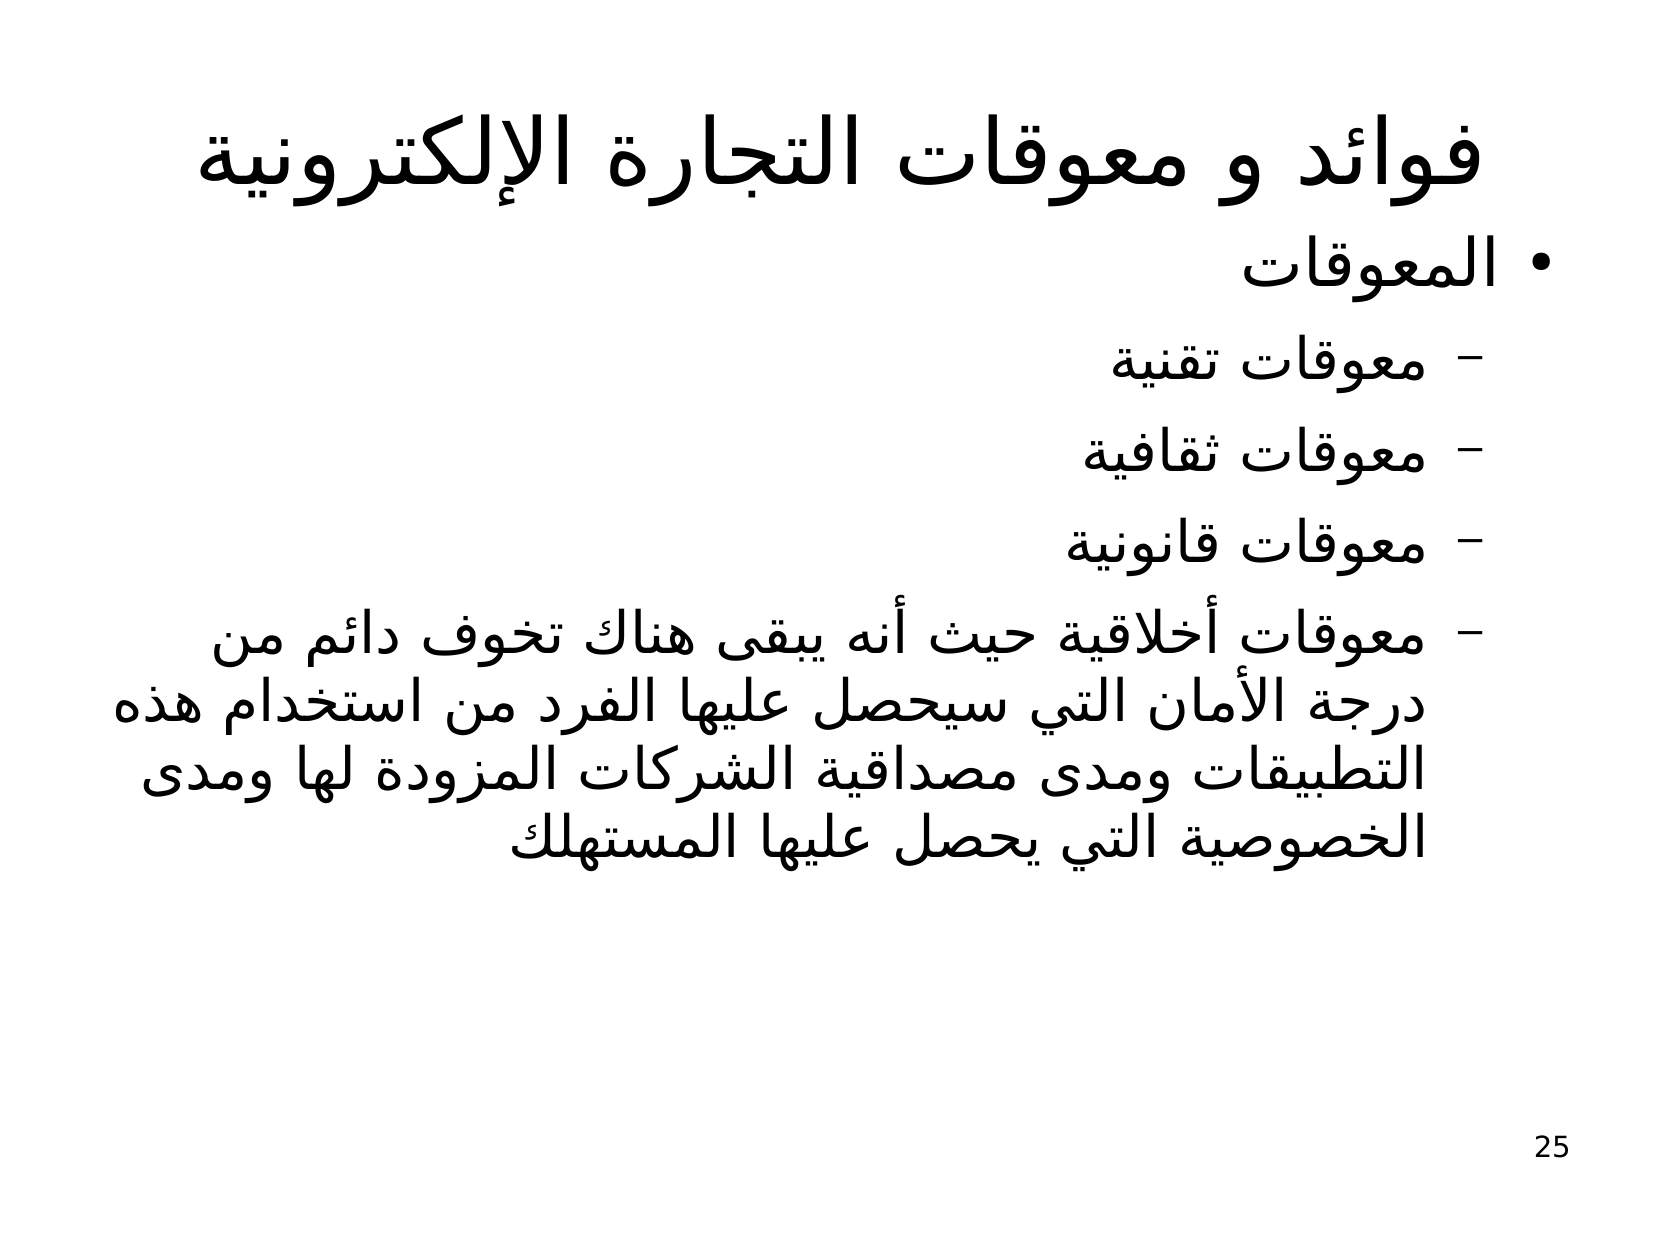

# فوائد و معوقات التجارة الإلكترونية
المعوقات
معوقات تقنية
معوقات ثقافية
معوقات قانونية
معوقات أخلاقية حيث أنه يبقى هناك تخوف دائم من درجة الأمان التي سيحصل عليها الفرد من استخدام هذه التطبيقات ومدى مصداقية الشركات المزودة لها ومدى الخصوصية التي يحصل عليها المستهلك
25